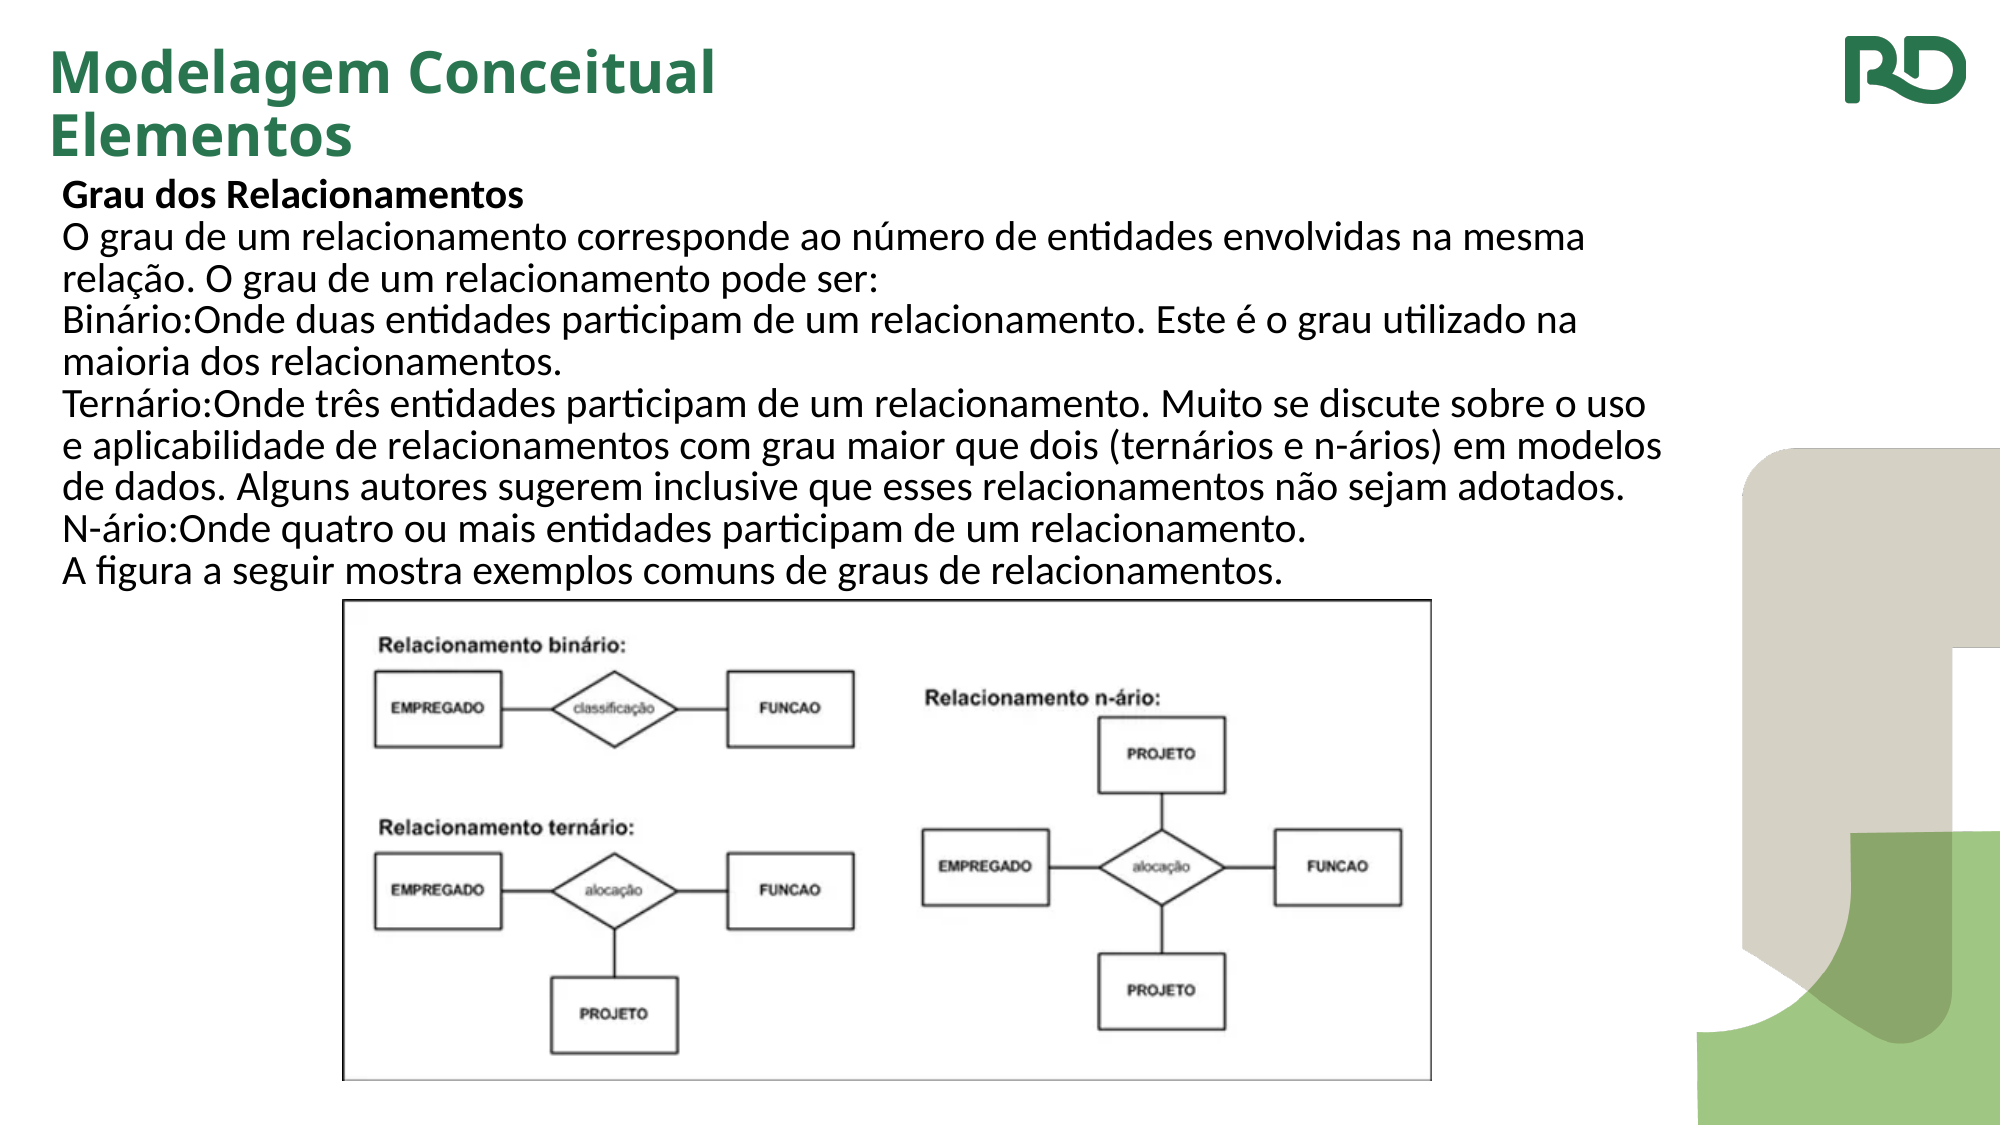

Modelagem Conceitual
Elementos
Grau dos Relacionamentos
O grau de um relacionamento corresponde ao número de entidades envolvidas na mesma relação. O grau de um relacionamento pode ser:
Binário:Onde duas entidades participam de um relacionamento. Este é o grau utilizado na maioria dos relacionamentos.
Ternário:Onde três entidades participam de um relacionamento. Muito se discute sobre o uso e aplicabilidade de relacionamentos com grau maior que dois (ternários e n-ários) em modelos de dados. Alguns autores sugerem inclusive que esses relacionamentos não sejam adotados.
N-ário:Onde quatro ou mais entidades participam de um relacionamento.
A figura a seguir mostra exemplos comuns de graus de relacionamentos.